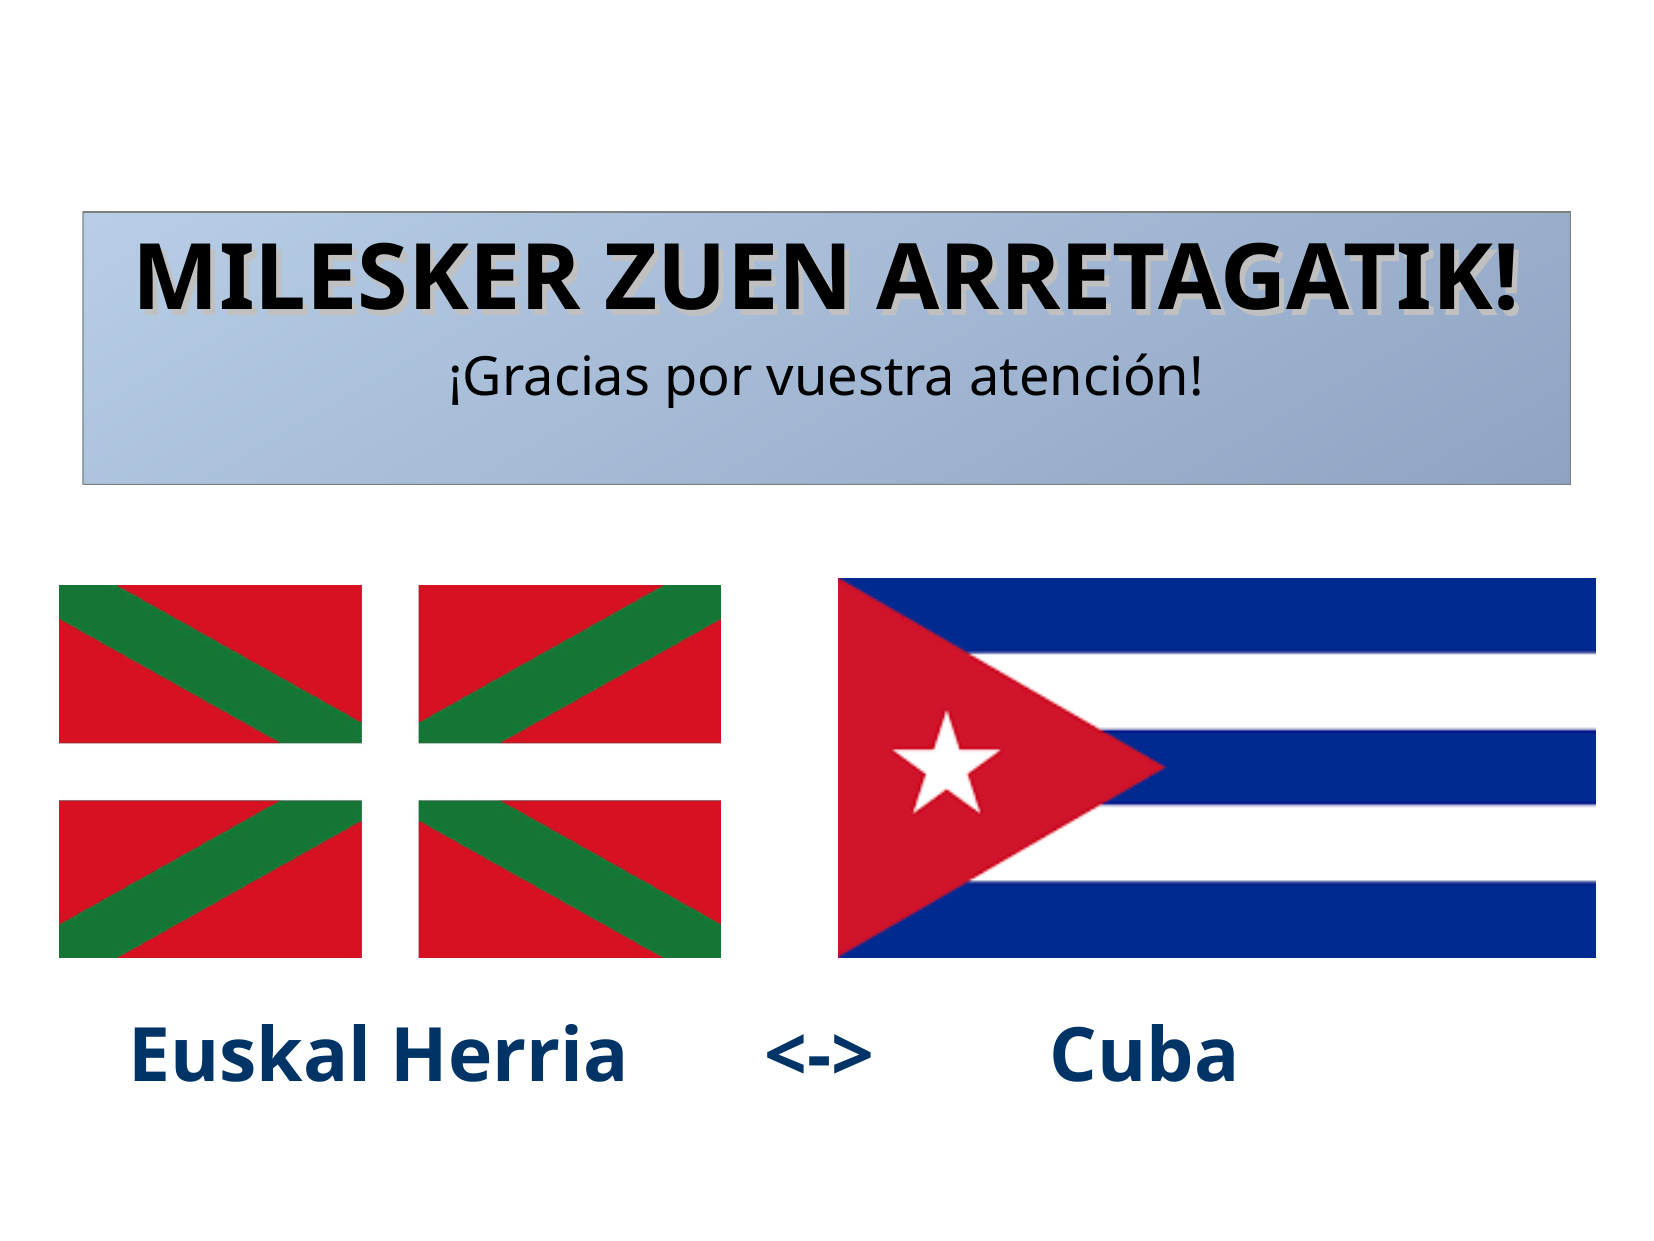

# MILESKER ZUEN ARRETAGATIK! ¡Gracias por vuestra atención!
Euskal Herria <-> Cuba